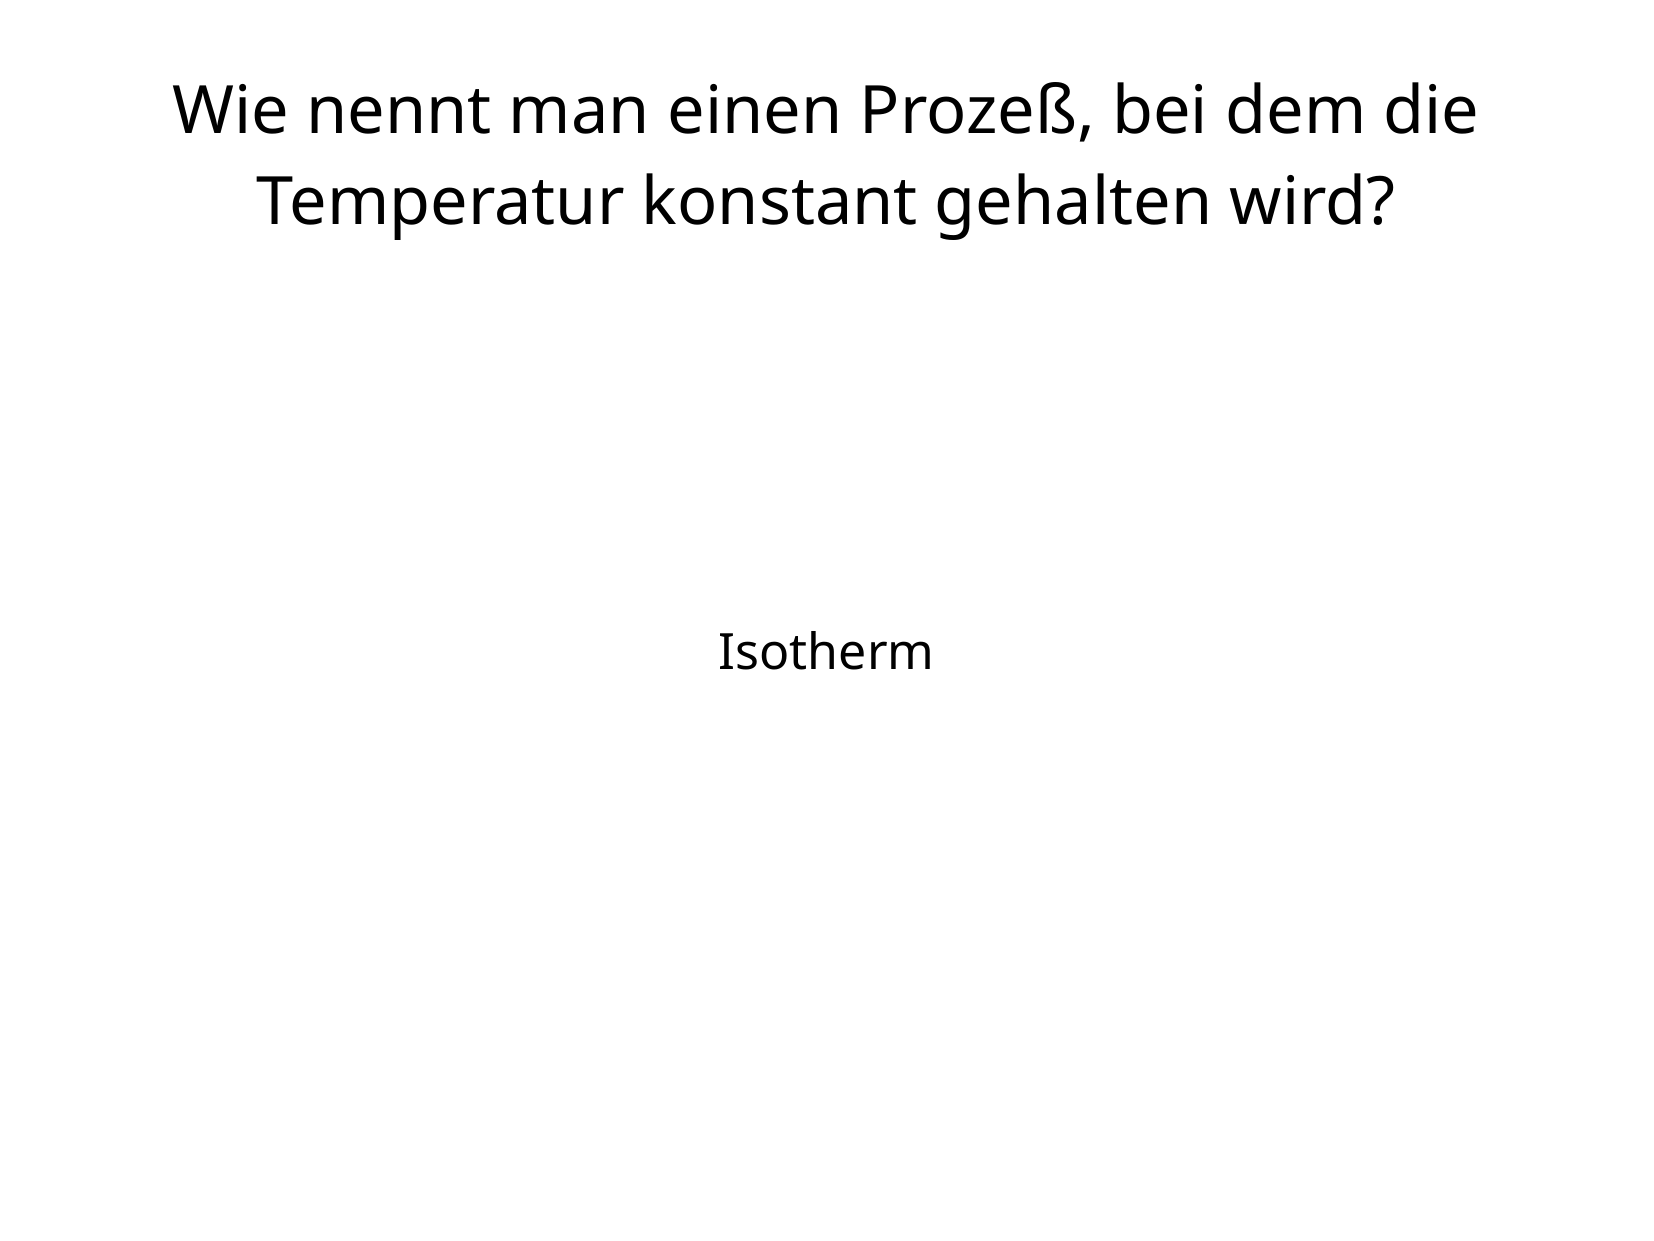

# Wie nennt man einen Prozeß, bei dem die Temperatur konstant gehalten wird?
Isotherm